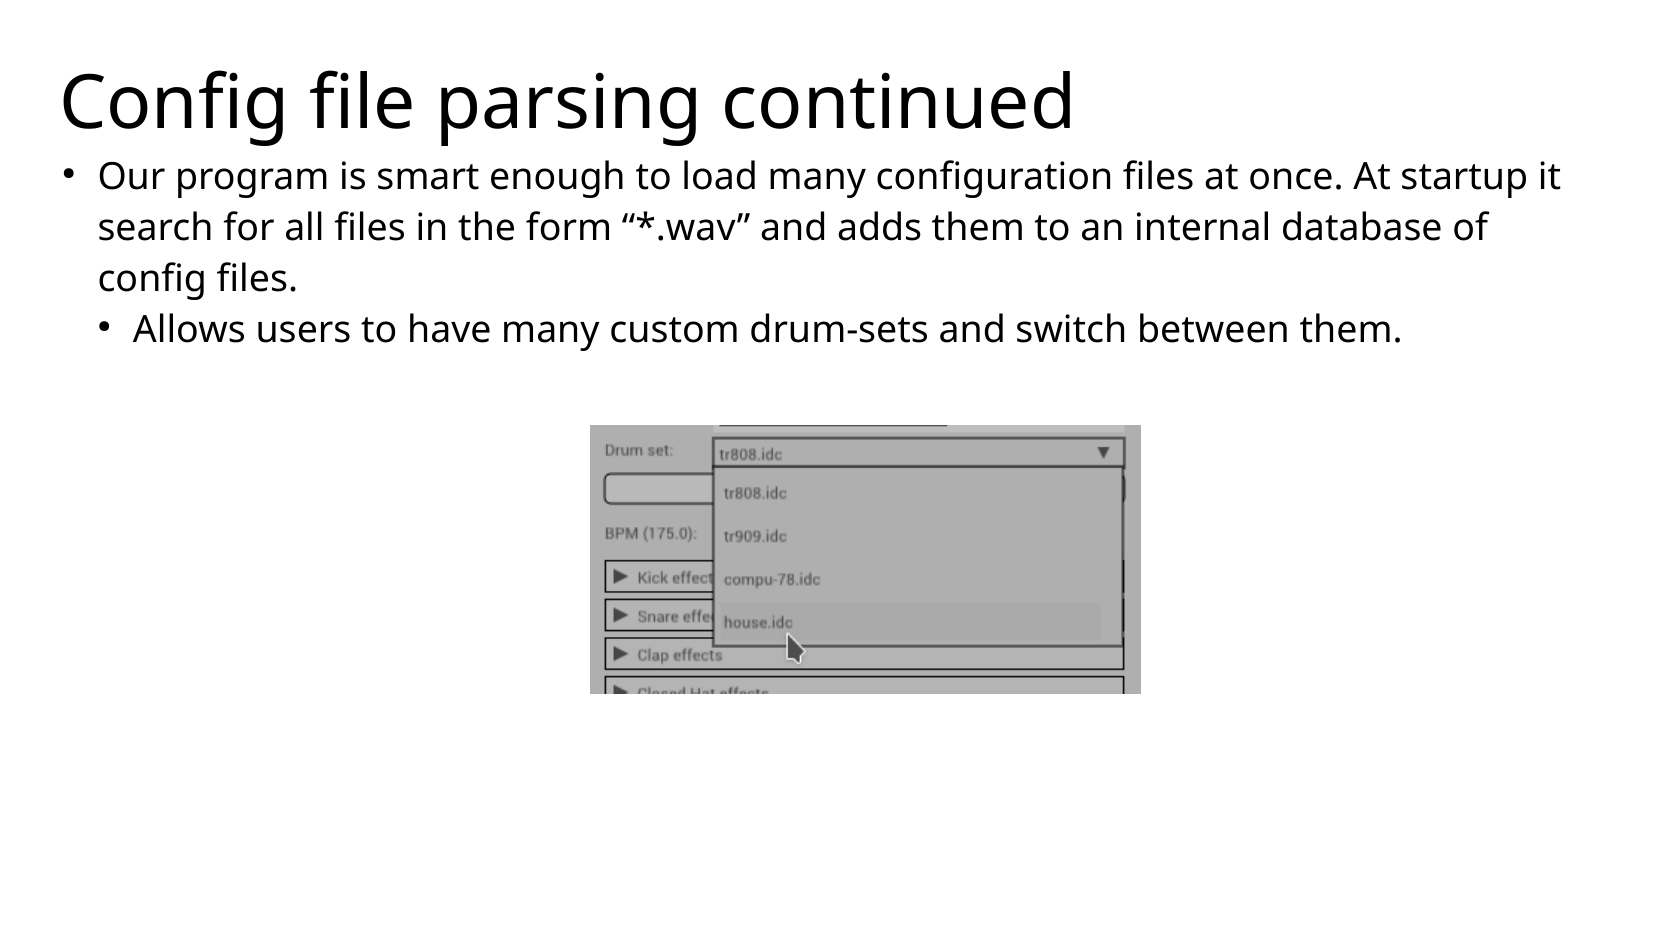

# Config file parsing continued
Our program is smart enough to load many configuration files at once. At startup it search for all files in the form “*.wav” and adds them to an internal database of config files.
Allows users to have many custom drum-sets and switch between them.